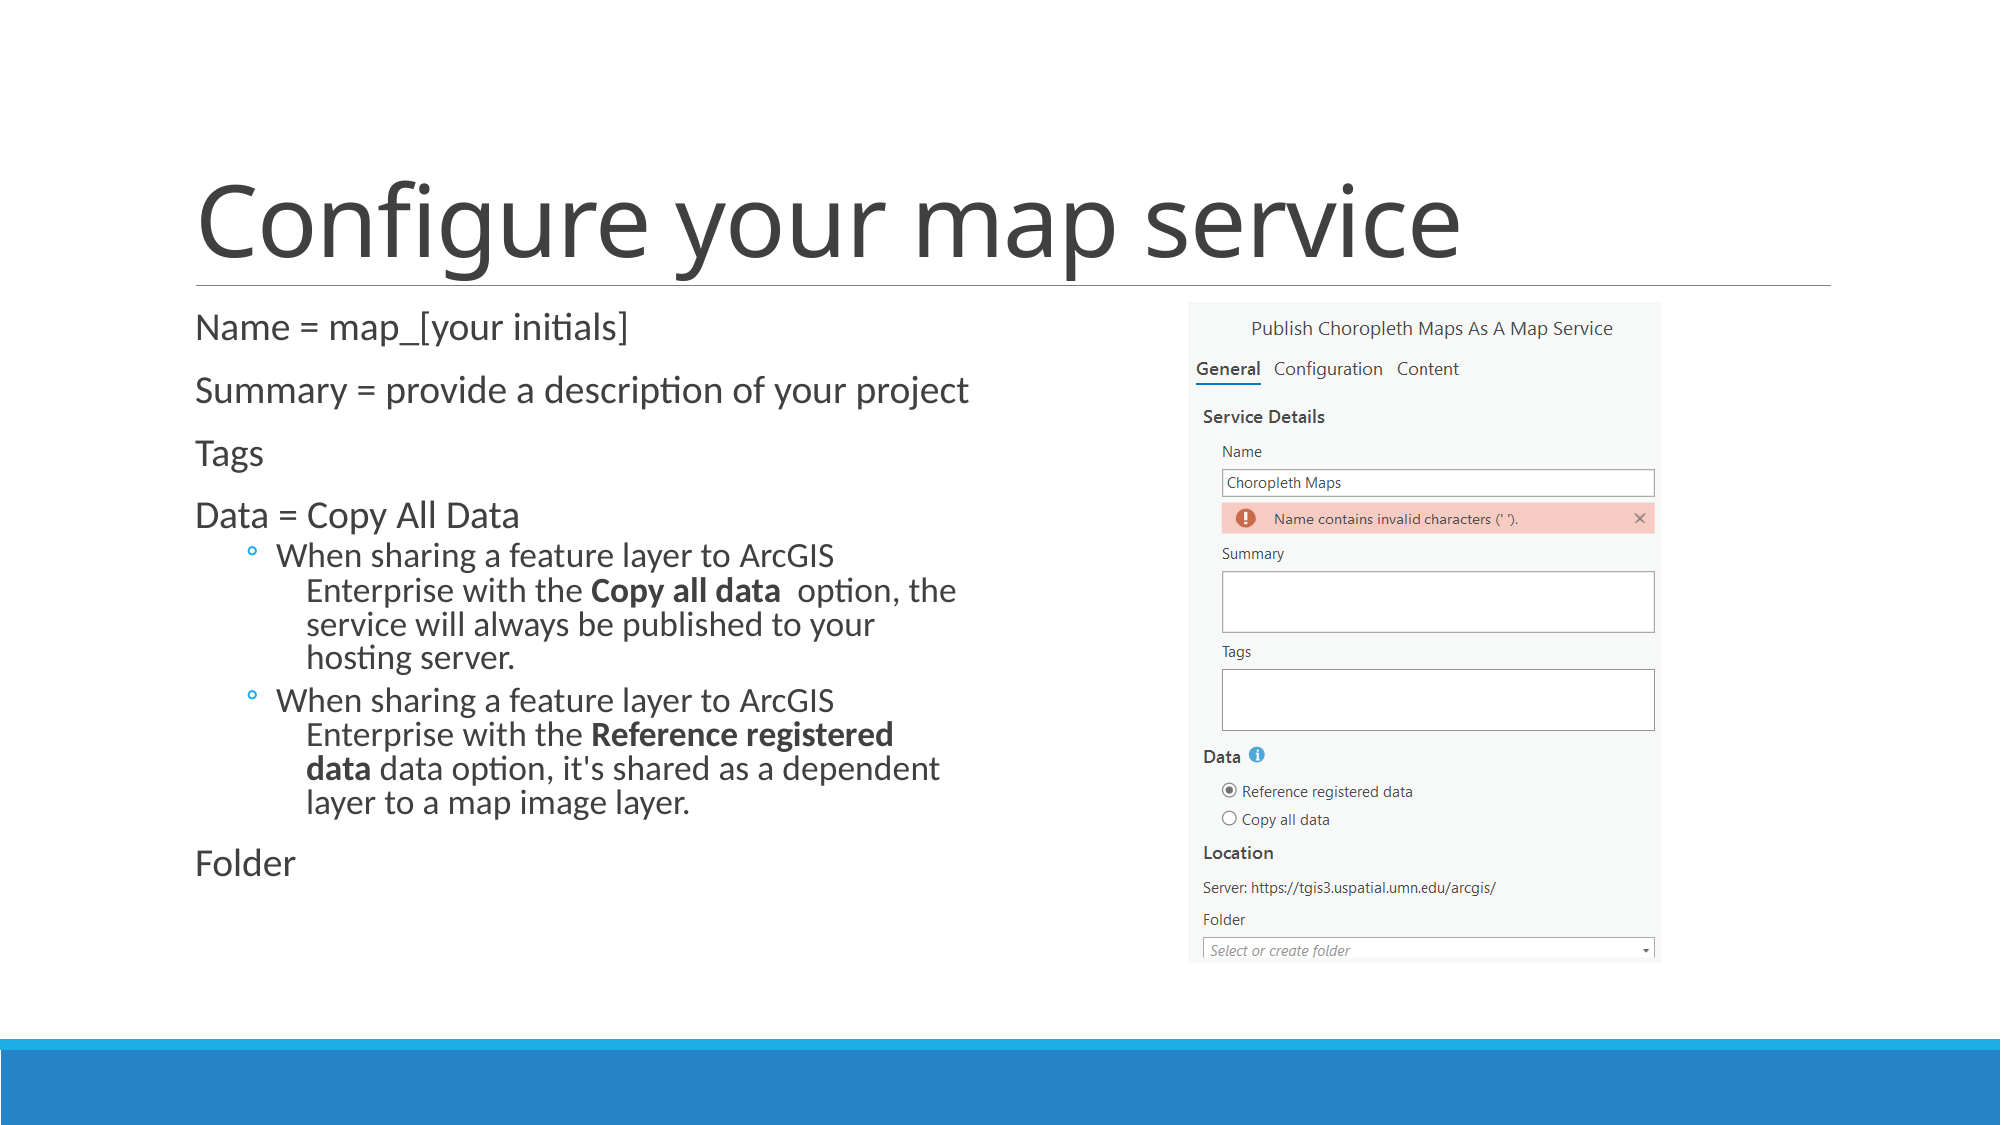

# Configure your map service
Name = map_[your initials]
Summary = provide a description of your project
Tags
Data = Copy All Data
When sharing a feature layer to ArcGIS Enterprise with the Copy all data  option, the service will always be published to your hosting server.
When sharing a feature layer to ArcGIS Enterprise with the Reference registered data data option, it's shared as a dependent layer to a map image layer.
Folder